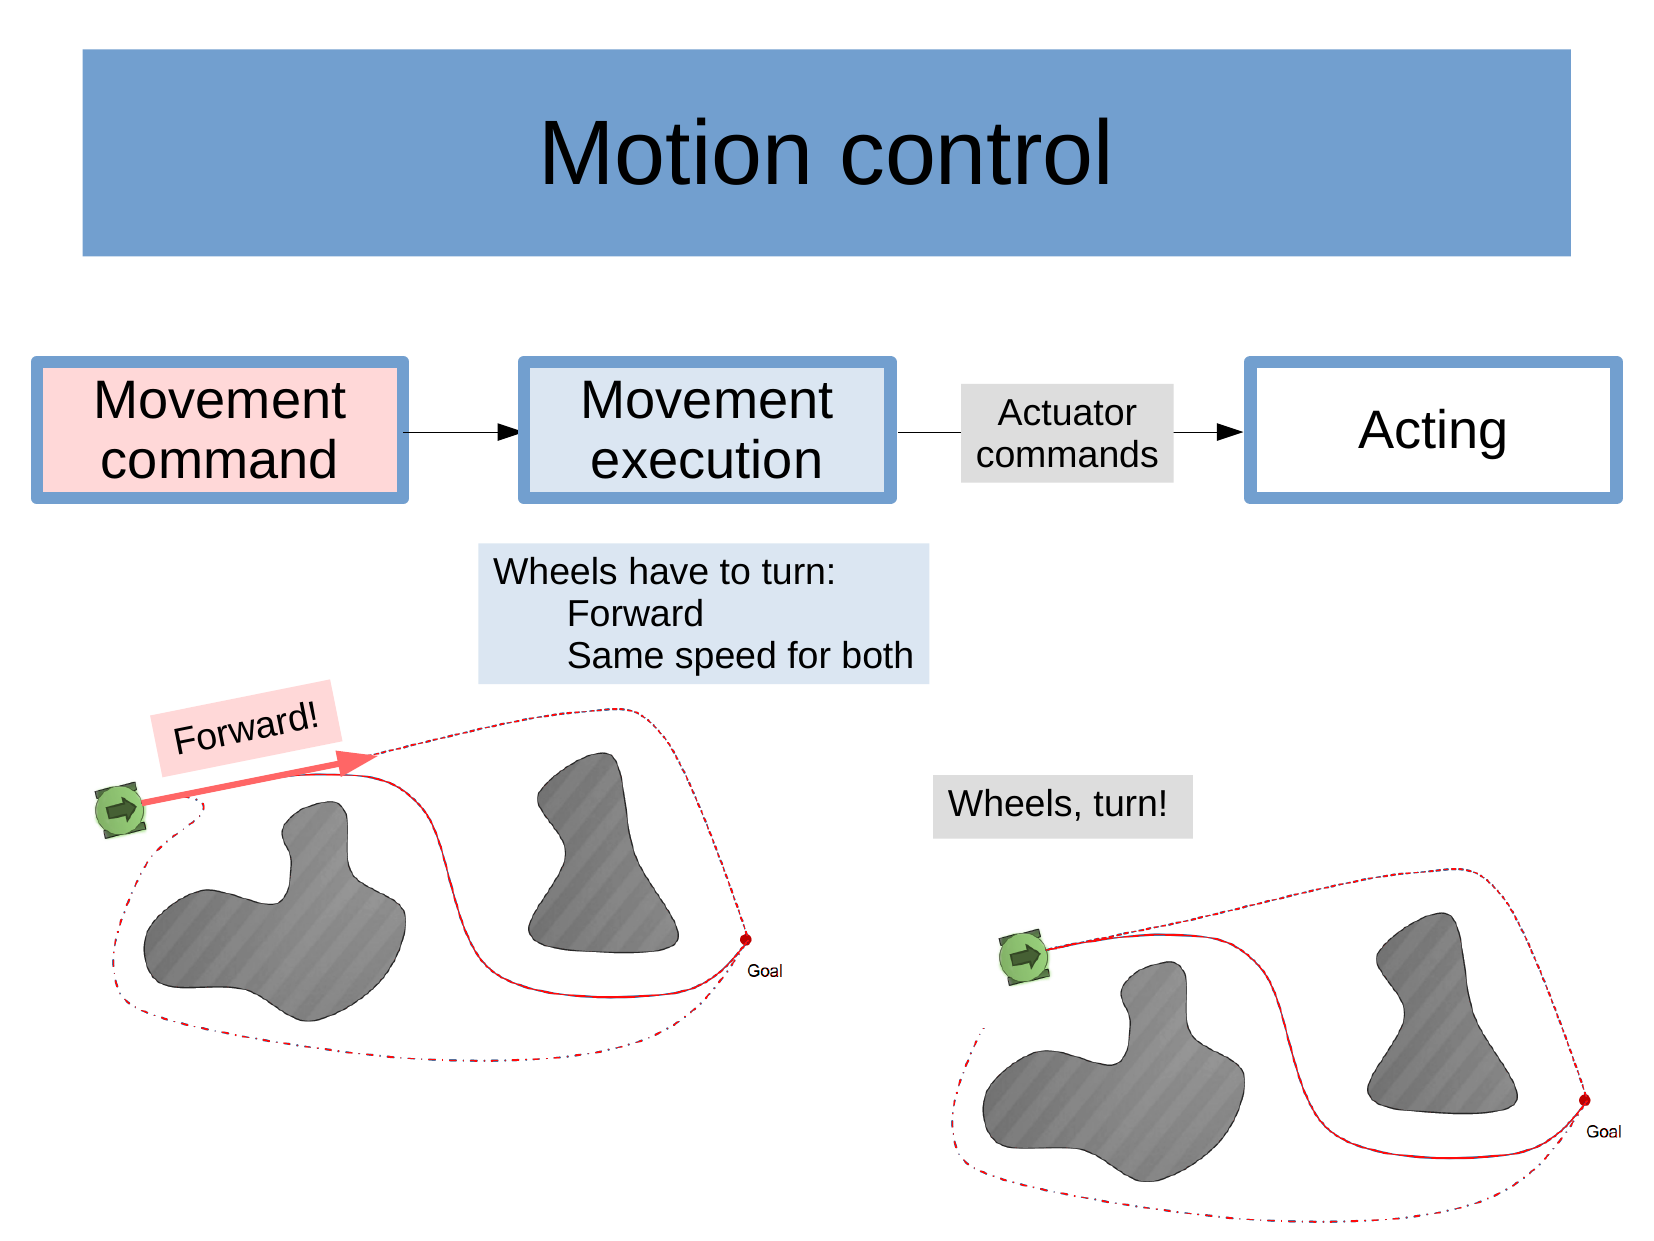

# Motion control
Movement
command
Movement
execution
Acting
Actuator
commands
Wheels have to turn:
	Forward
	Same speed for both
Forward!
Wheels, turn!